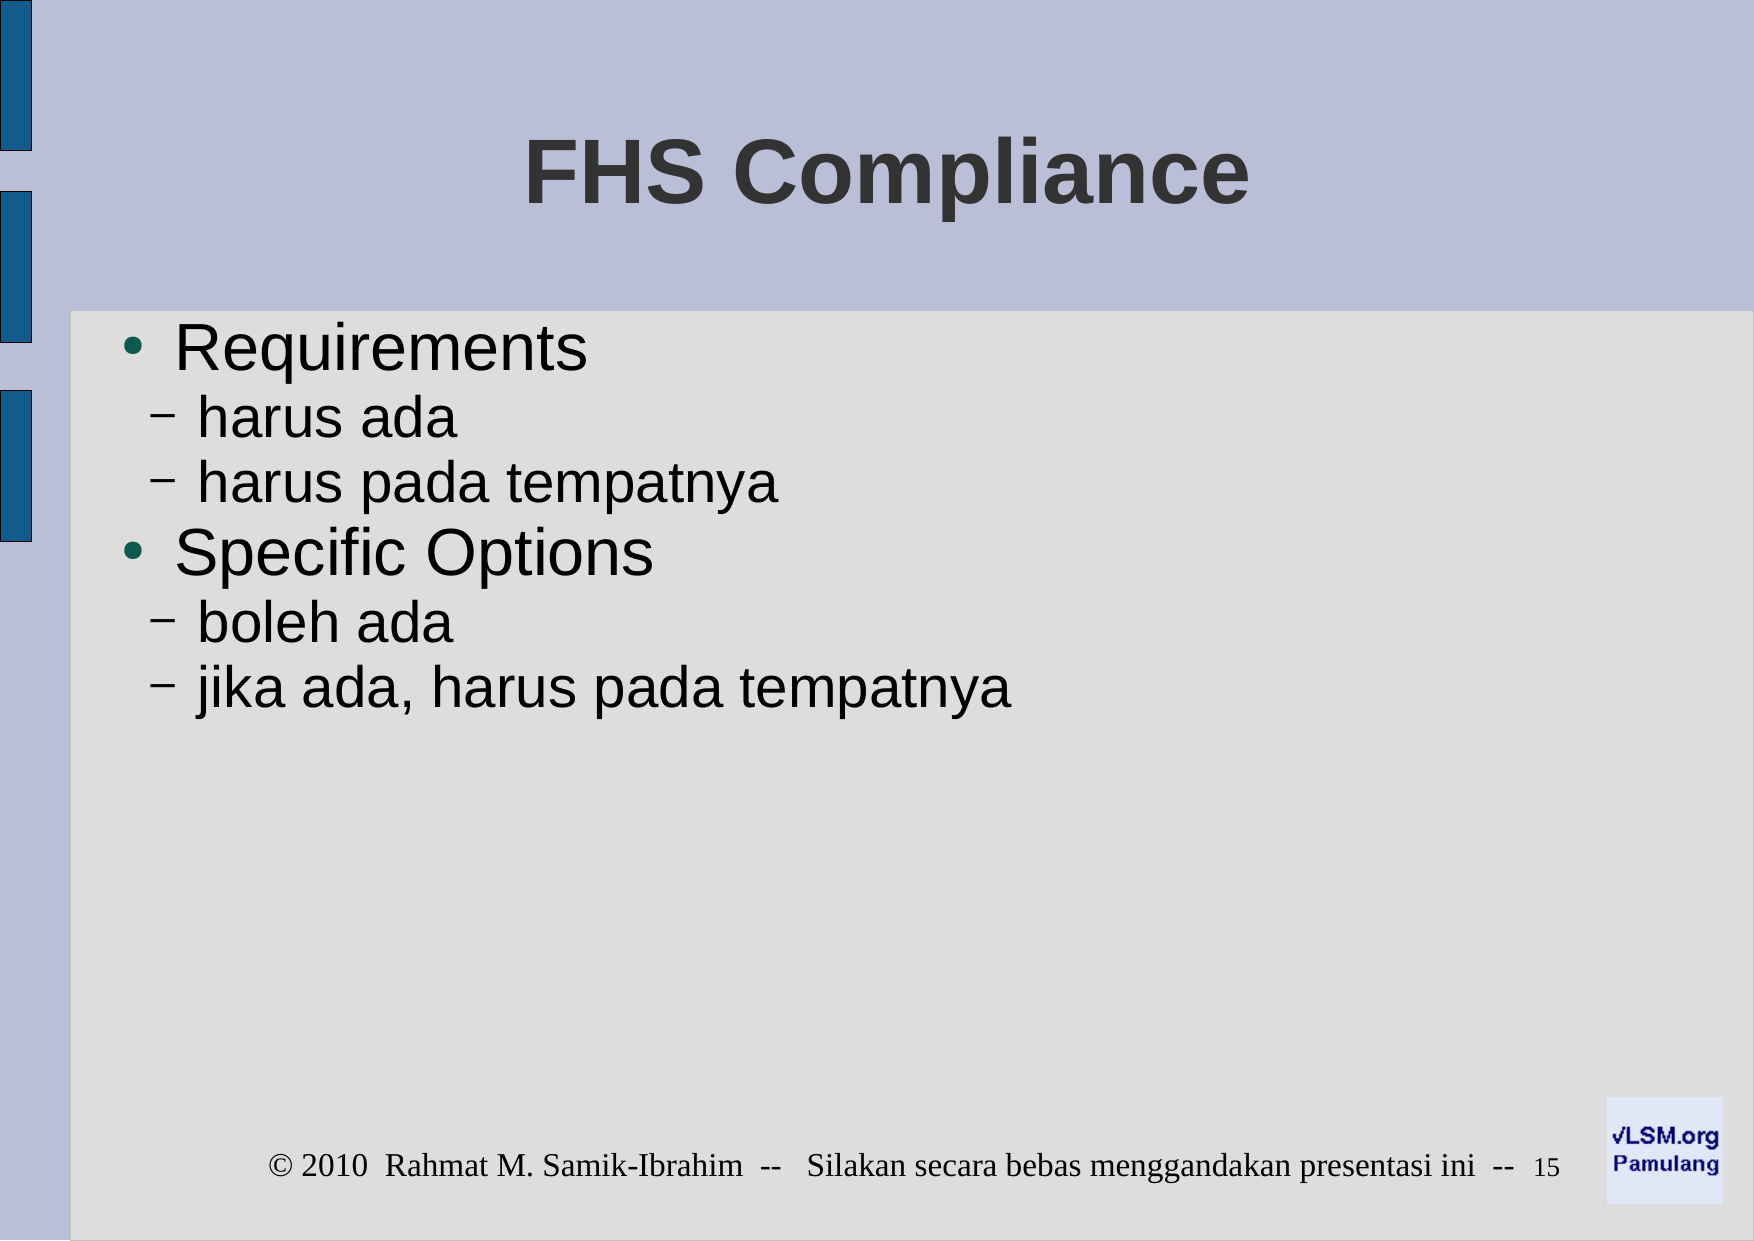

# FHS Compliance
Requirements
harus ada
harus pada tempatnya
Specific Options
boleh ada
jika ada, harus pada tempatnya